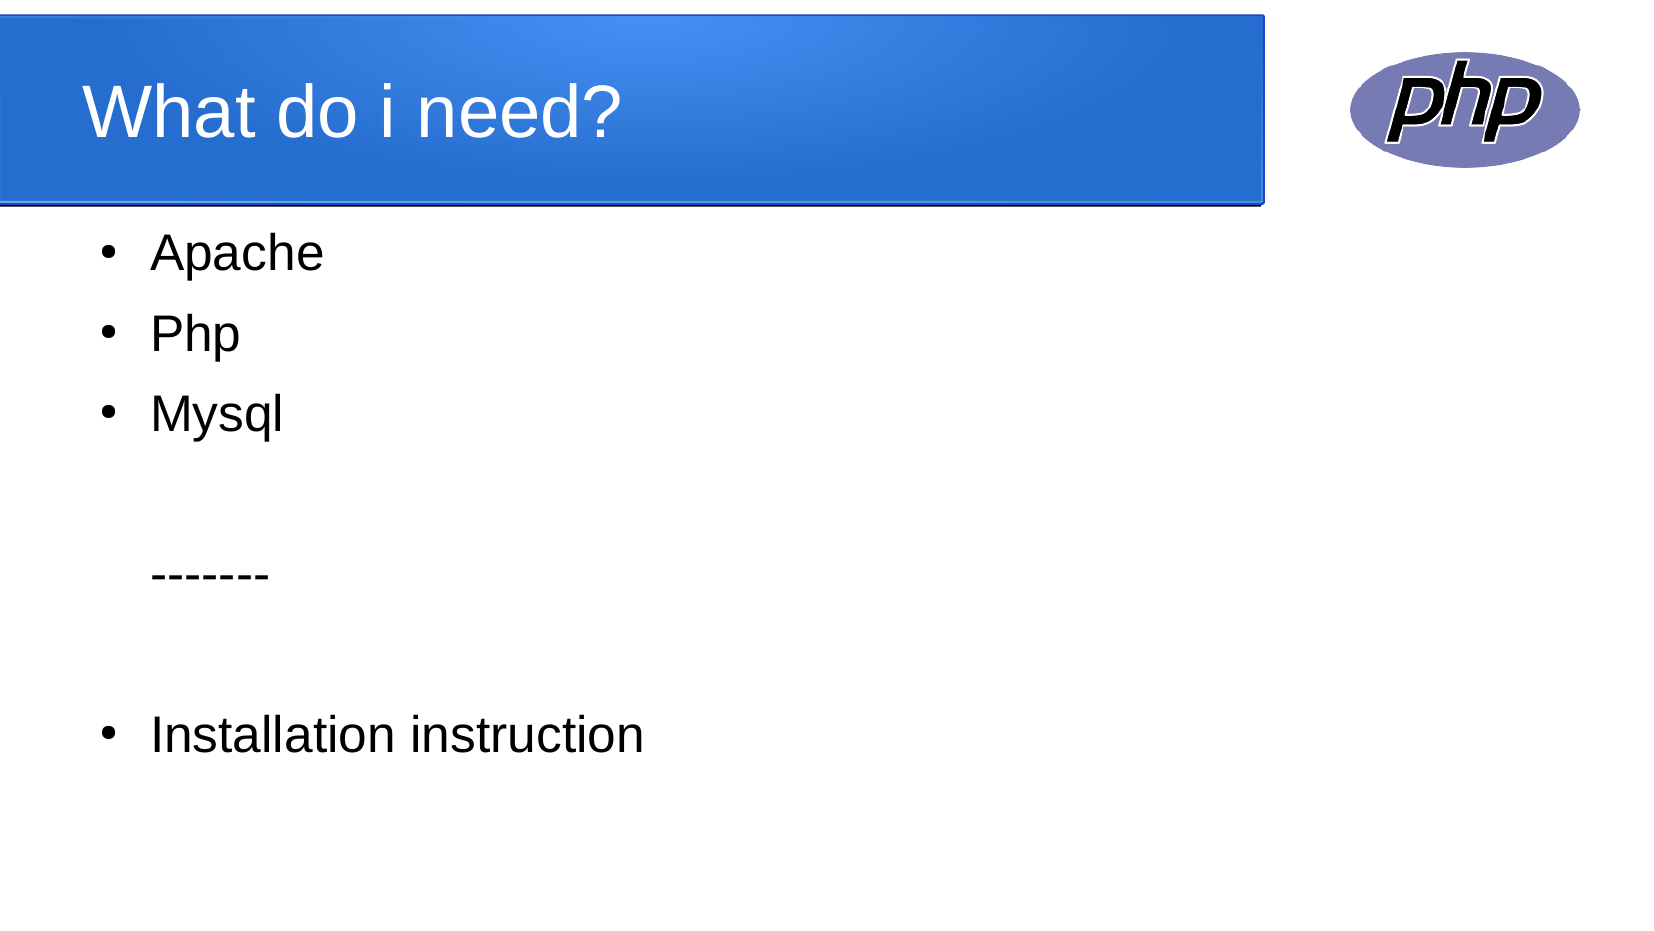

# What do i need?
Apache
Php
Mysql
-------
Installation instruction